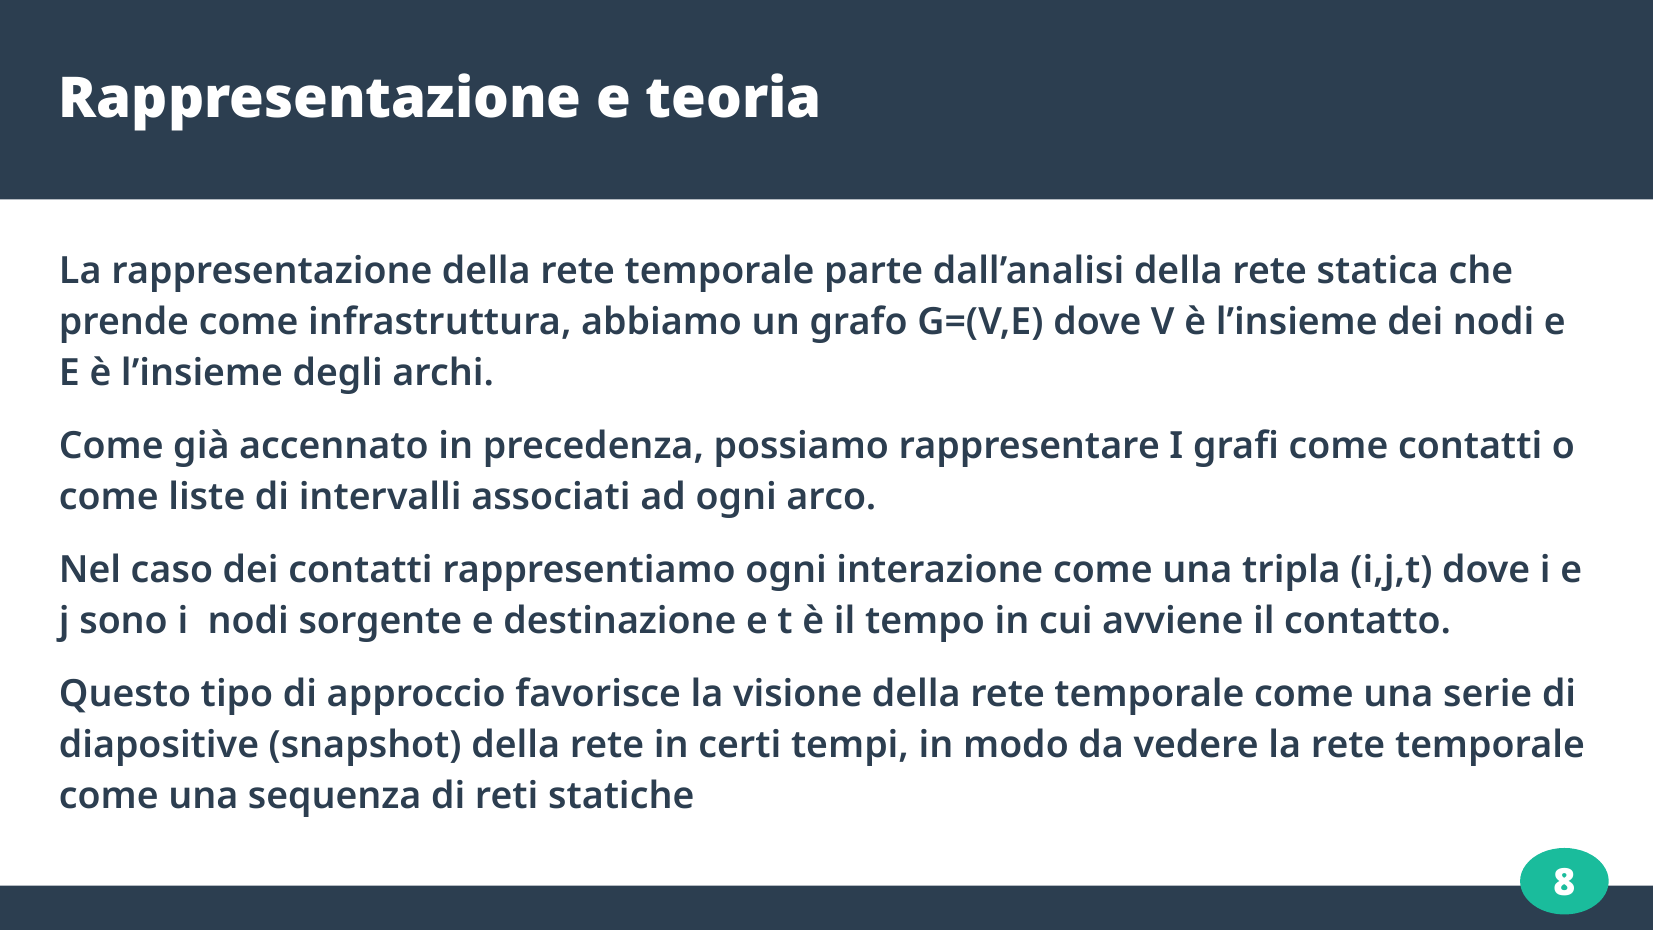

# Rappresentazione e teoria
La rappresentazione della rete temporale parte dall’analisi della rete statica che prende come infrastruttura, abbiamo un grafo G=(V,E) dove V è l’insieme dei nodi e E è l’insieme degli archi.
Come già accennato in precedenza, possiamo rappresentare I grafi come contatti o come liste di intervalli associati ad ogni arco.
Nel caso dei contatti rappresentiamo ogni interazione come una tripla (i,j,t) dove i e j sono i nodi sorgente e destinazione e t è il tempo in cui avviene il contatto.
Questo tipo di approccio favorisce la visione della rete temporale come una serie di diapositive (snapshot) della rete in certi tempi, in modo da vedere la rete temporale come una sequenza di reti statiche
8